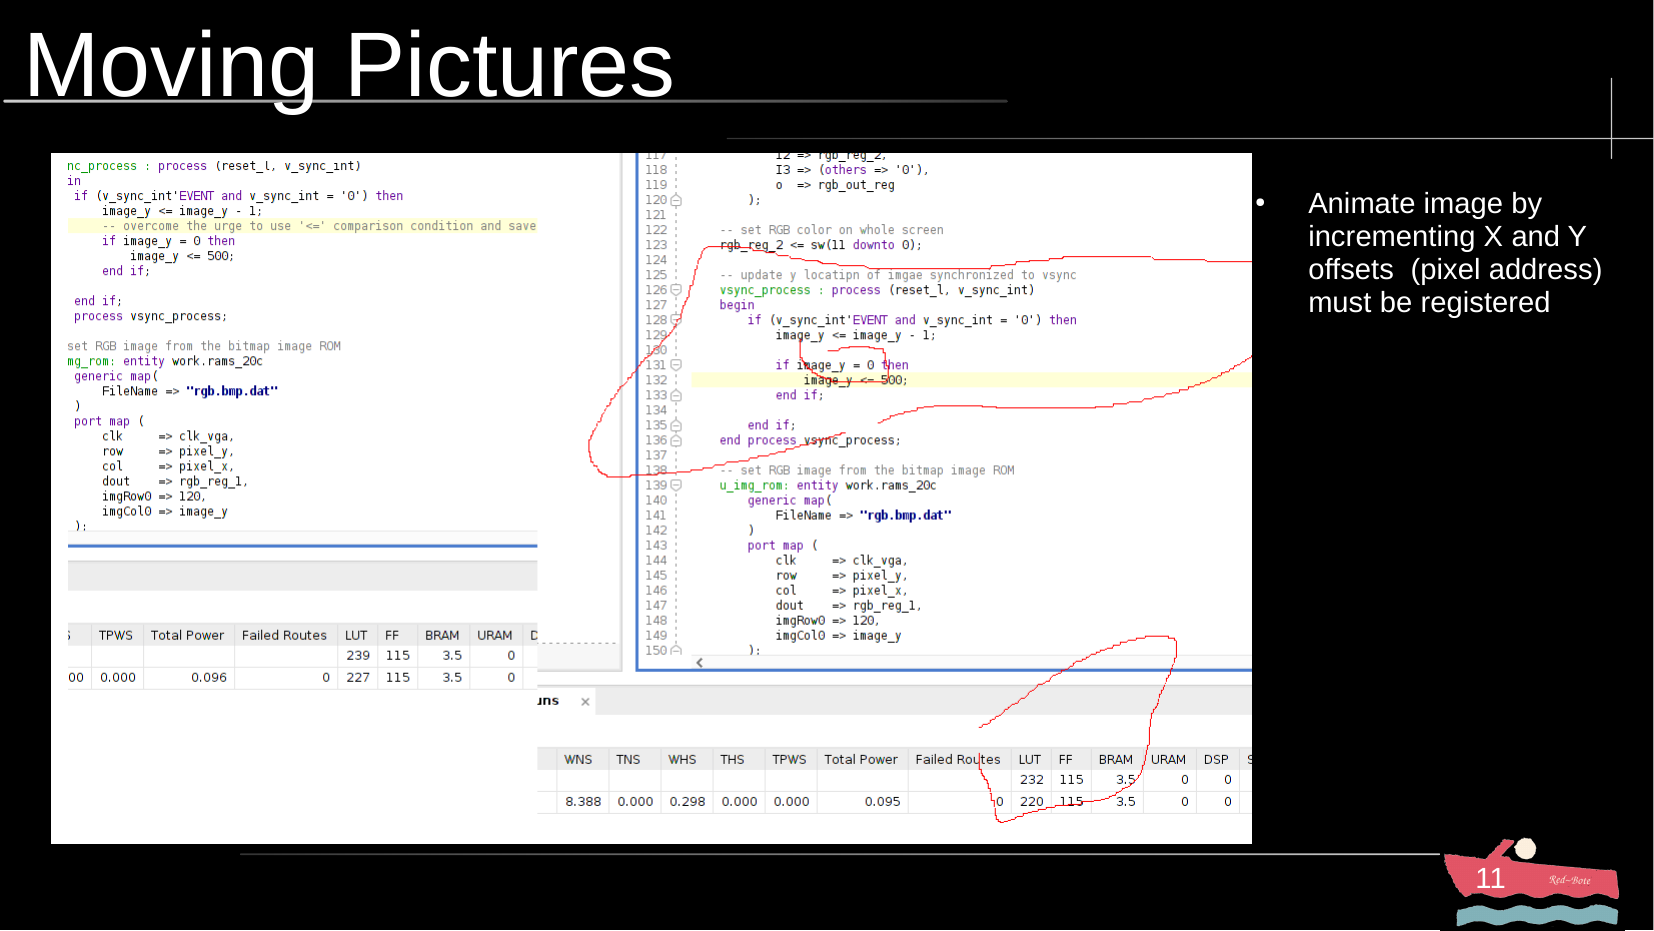

# Moving Pictures
Animate image by incrementing X and Y offsets (pixel address) must be registered
11